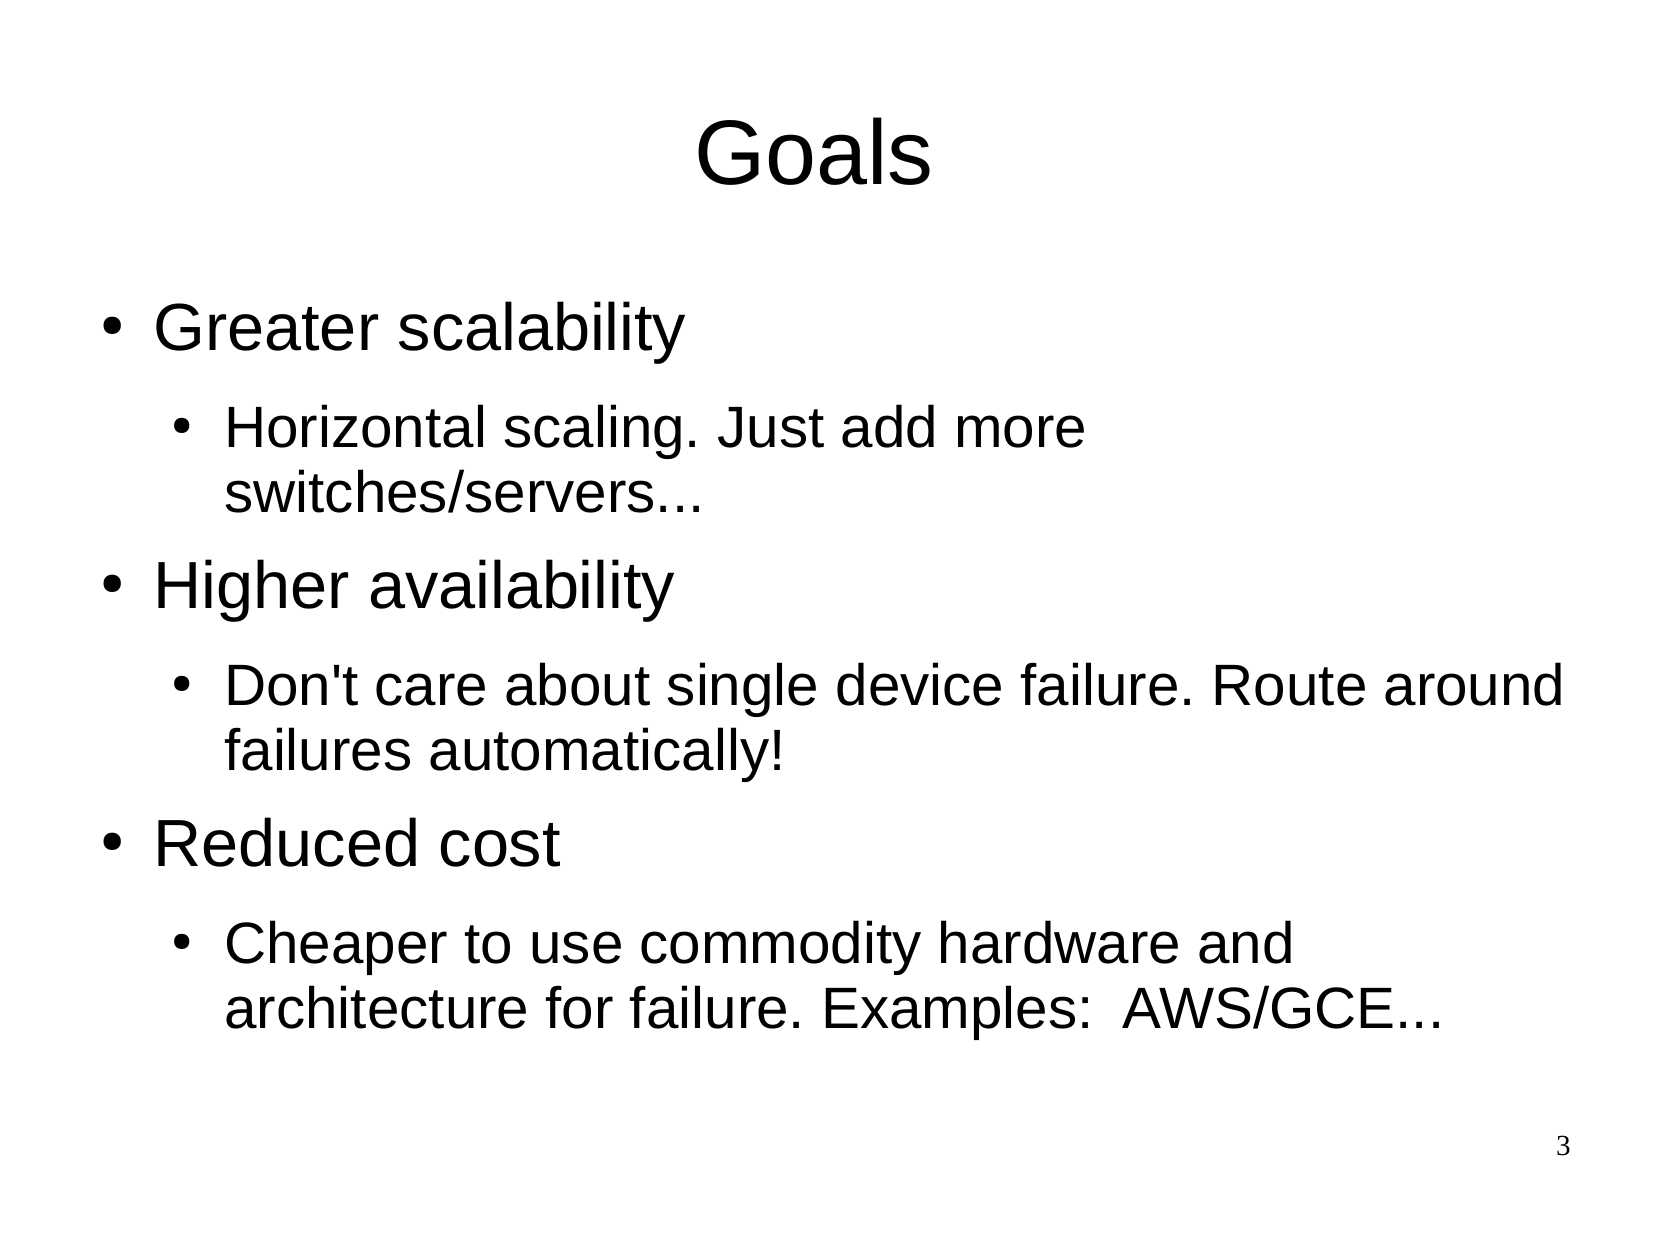

# Goals
Greater scalability
Horizontal scaling. Just add more switches/servers...
Higher availability
Don't care about single device failure. Route around failures automatically!
Reduced cost
Cheaper to use commodity hardware and architecture for failure. Examples: AWS/GCE...
3